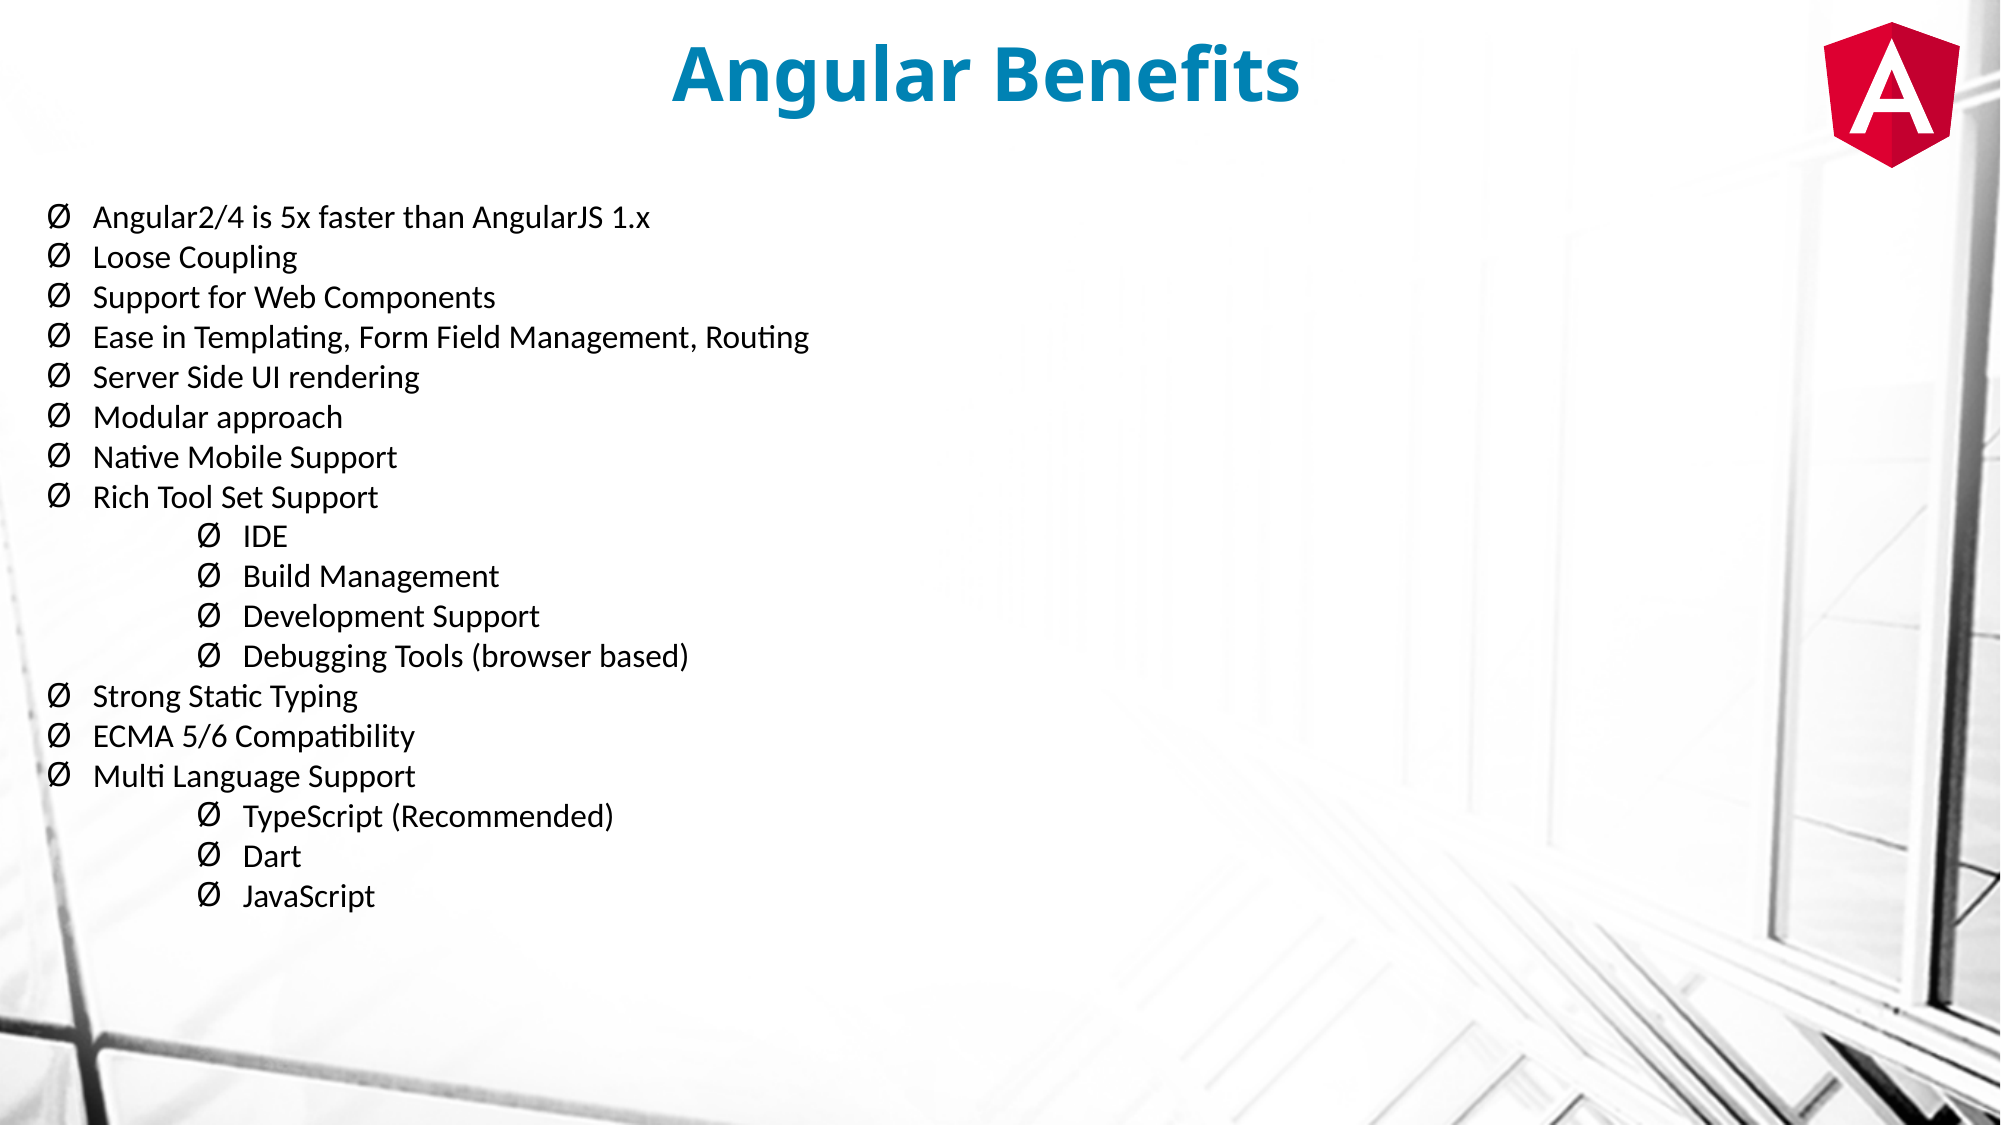

Angular Benefits
Angular2/4 is 5x faster than AngularJS 1.x
Loose Coupling
Support for Web Components
Ease in Templating, Form Field Management, Routing
Server Side UI rendering
Modular approach
Native Mobile Support
Rich Tool Set Support
IDE
Build Management
Development Support
Debugging Tools (browser based)
Strong Static Typing
ECMA 5/6 Compatibility
Multi Language Support
TypeScript (Recommended)
Dart
JavaScript